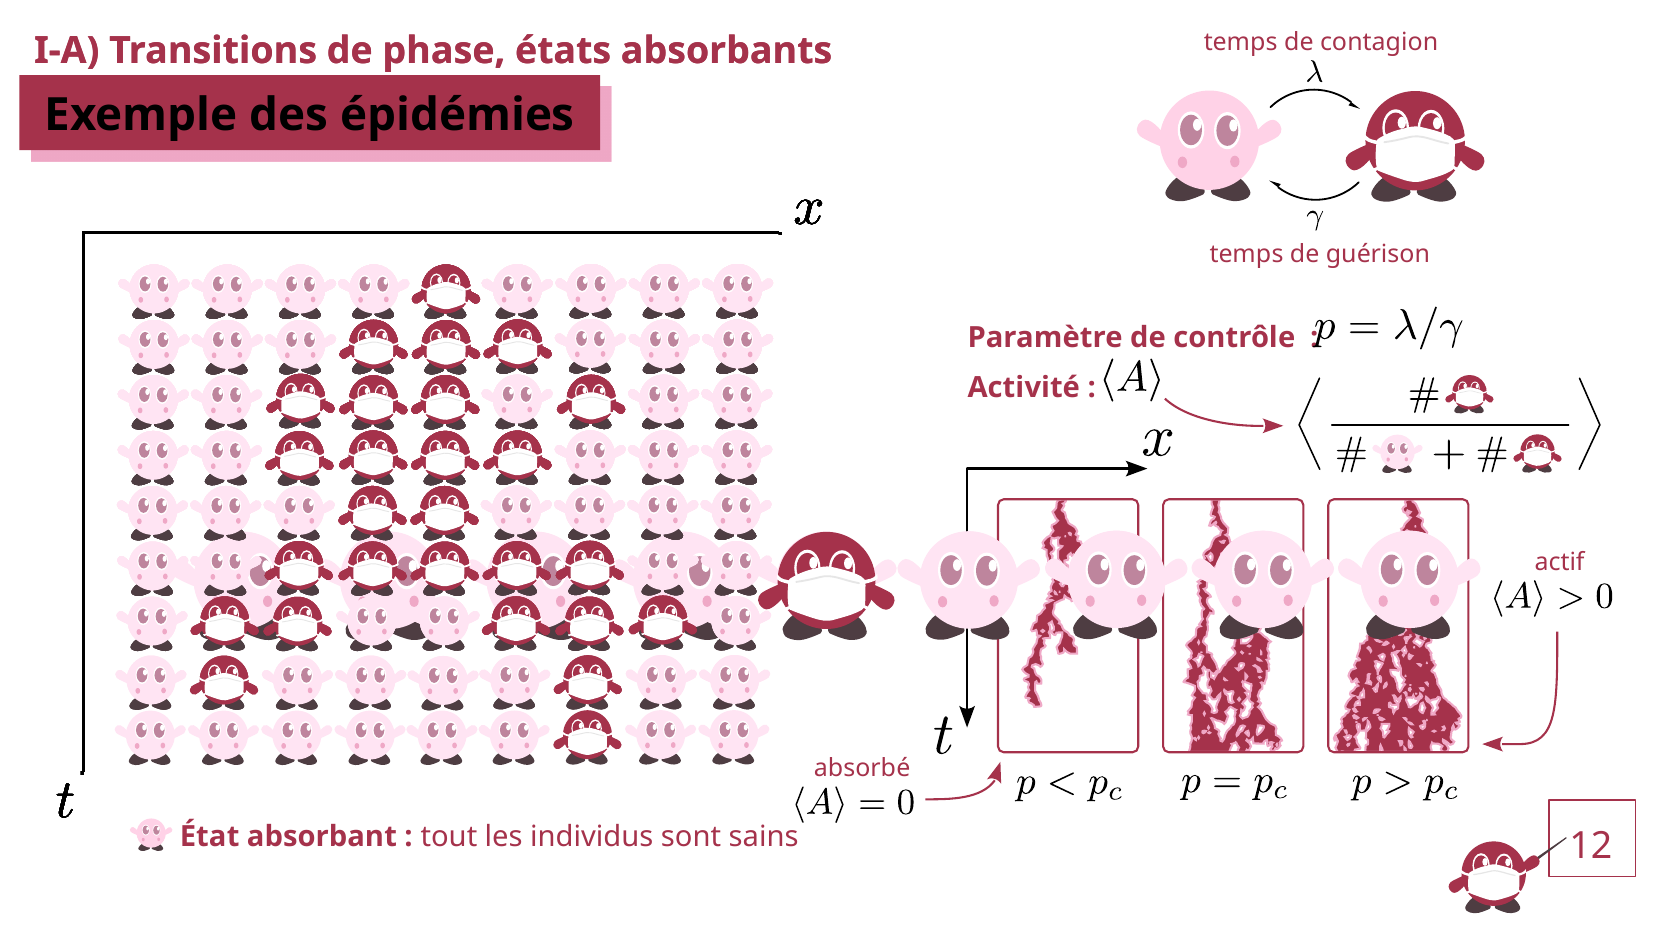

I-A) Transitions de phase, états absorbants
I-A) Transitions de phase, états absorbants
temps de contagion
Exemple des épidémies
temps de guérison
Paramètre de contrôle :
Activité :
actif
absorbé
 État absorbant : tout les individus sont sains